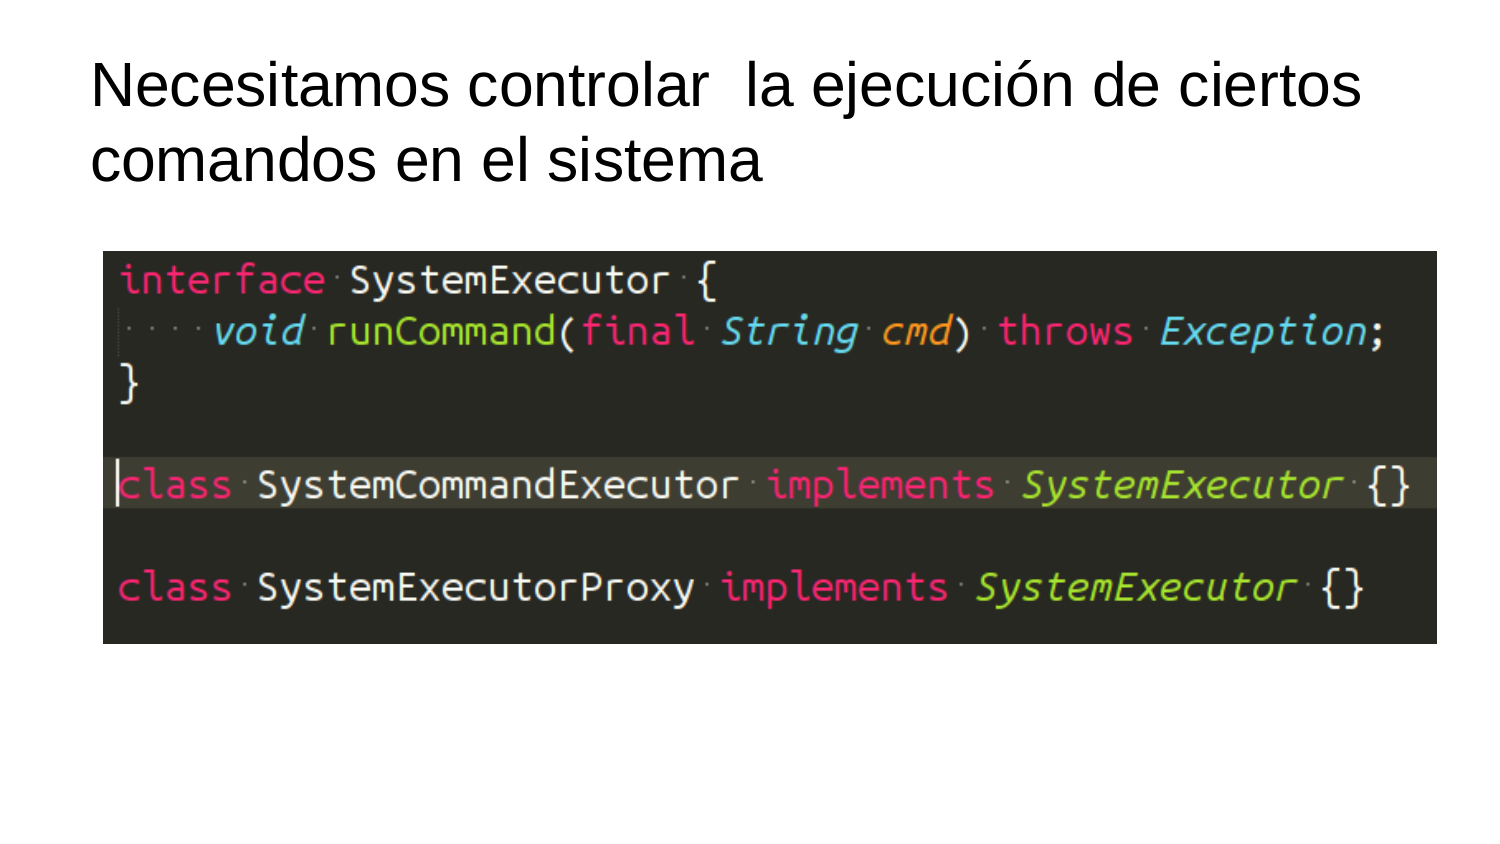

# Necesitamos controlar la ejecución de ciertos comandos en el sistema